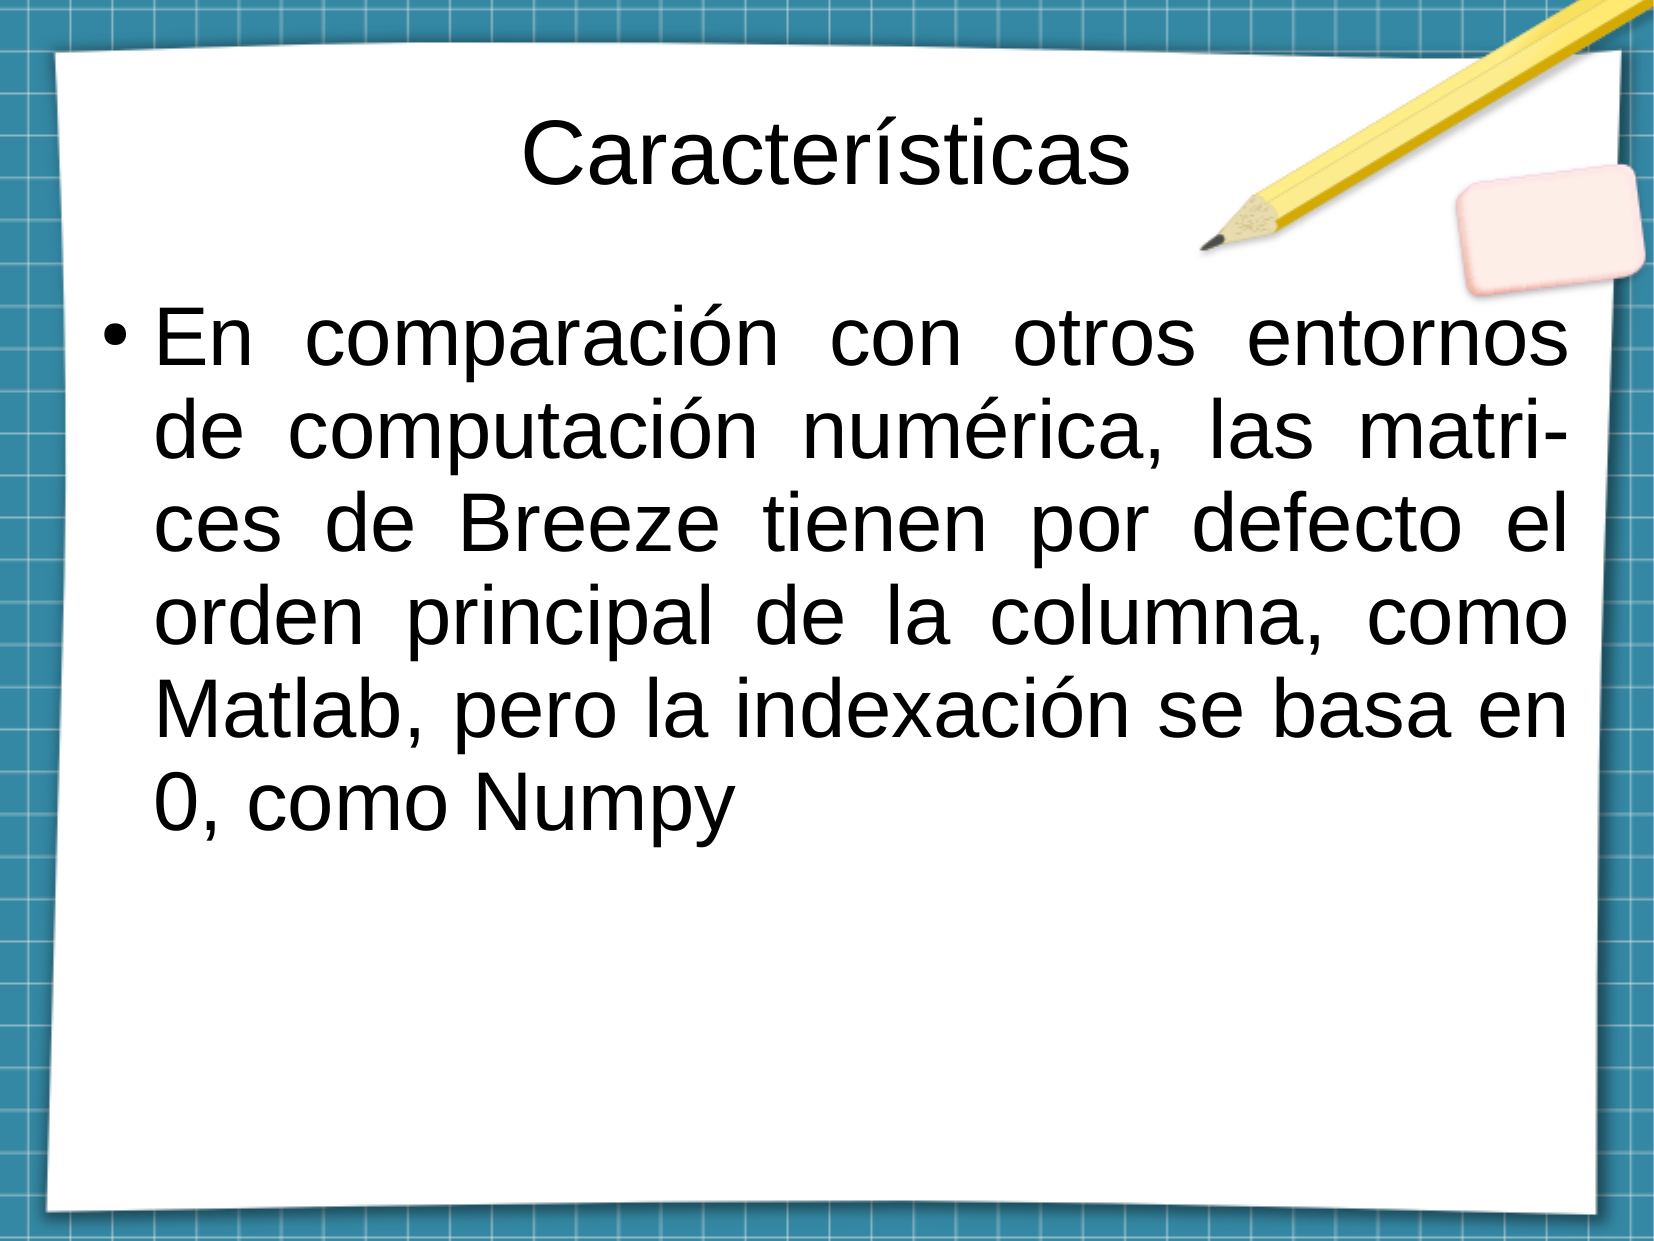

# Características
En comparación con otros entornos de computación numérica, las matri-ces de Breeze tienen por defecto el orden principal de la columna, como Matlab, pero la indexación se basa en 0, como Numpy